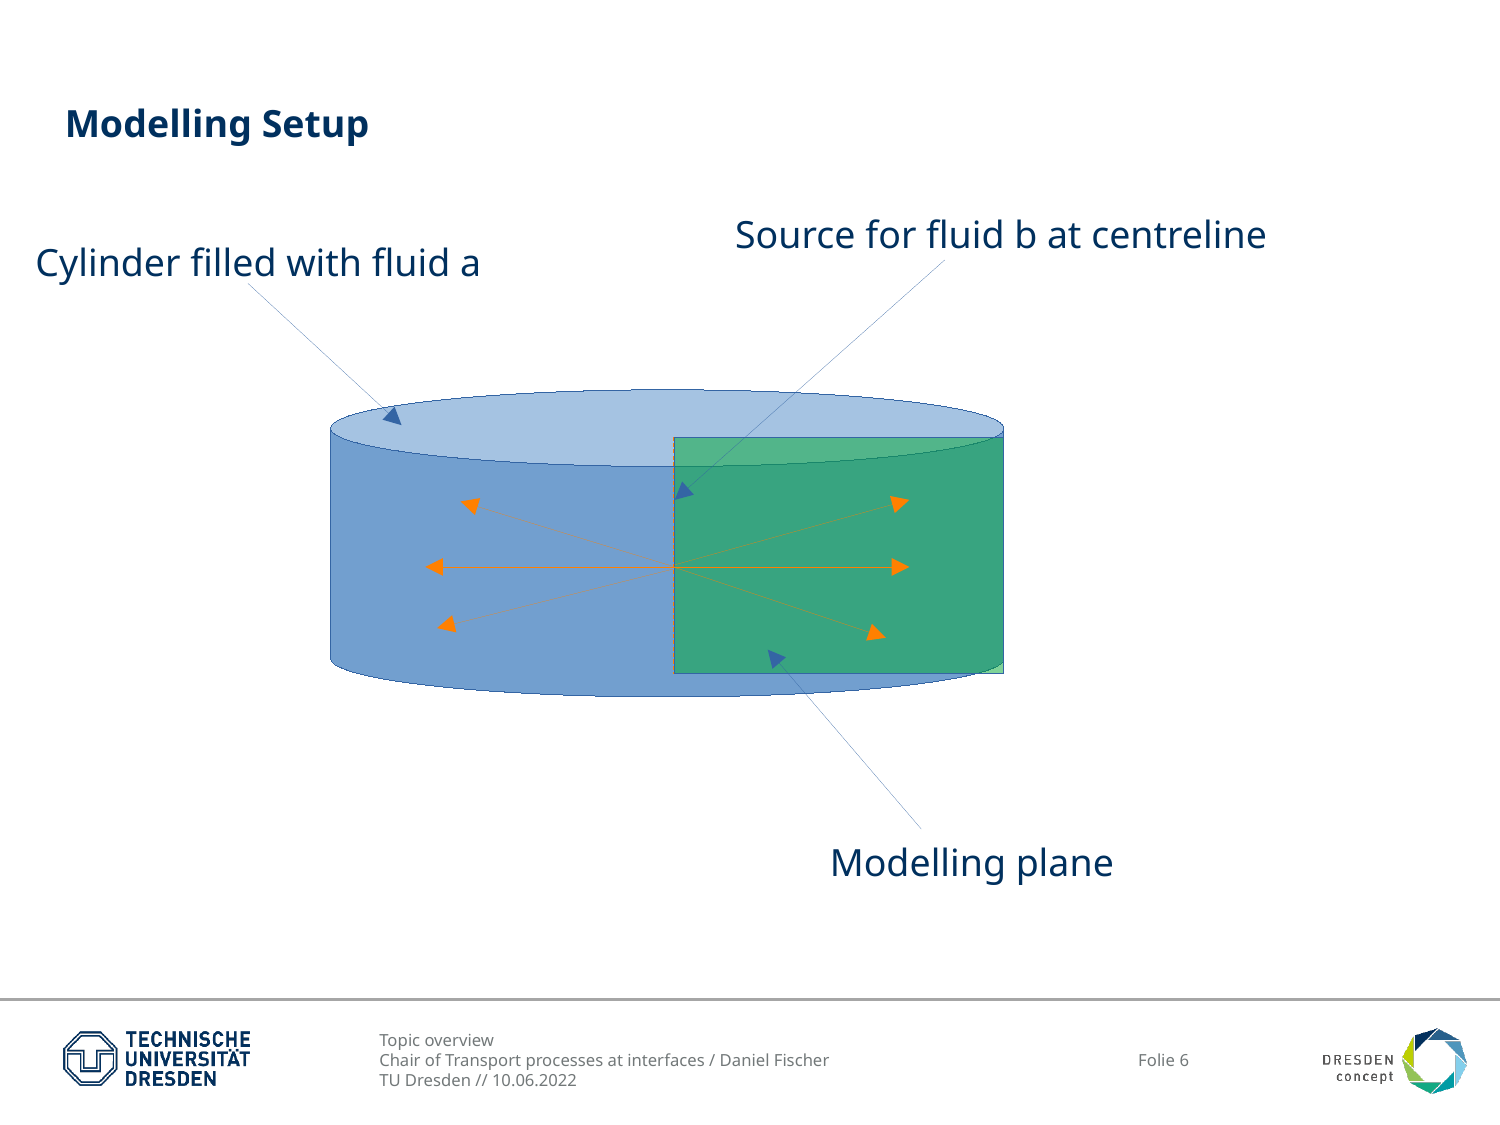

# Modelling Setup
Source for fluid b at centreline
Cylinder filled with fluid a
Modelling plane